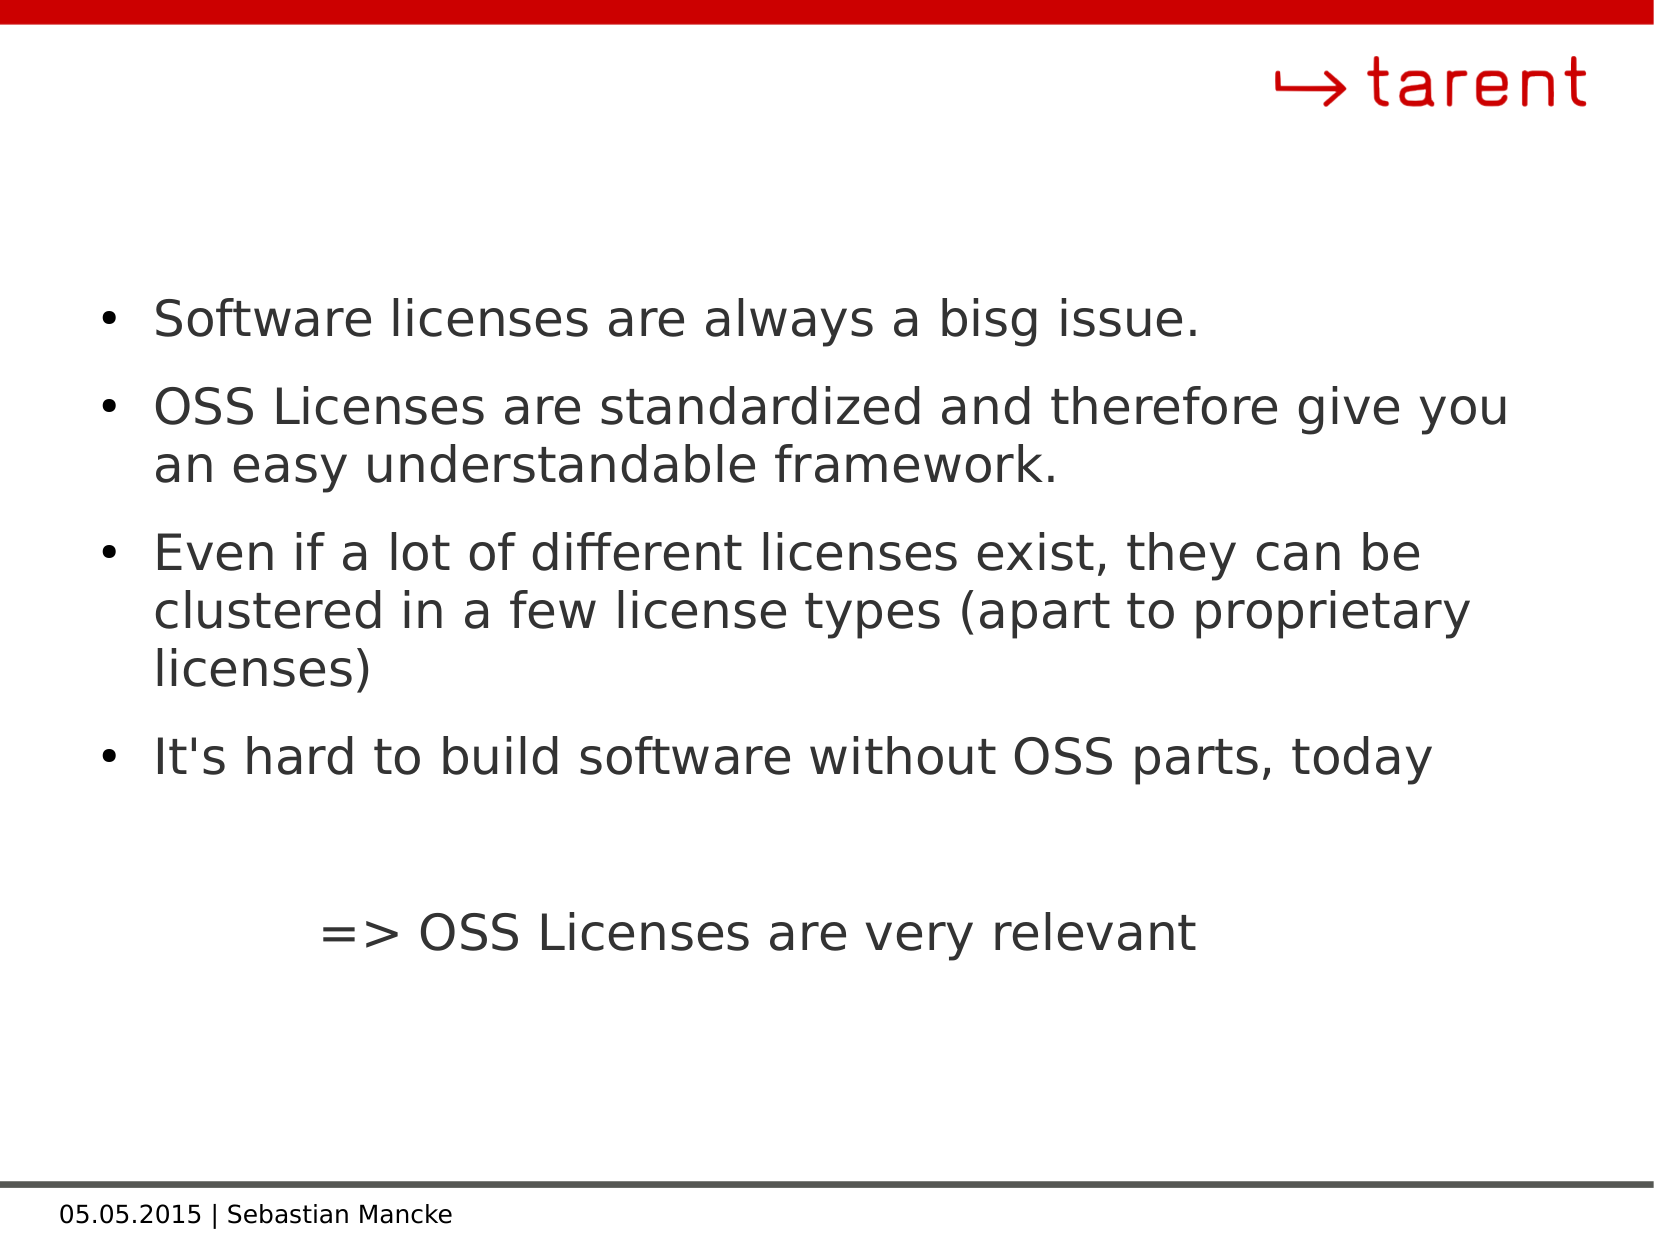

# Software licenses are always a bisg issue.
OSS Licenses are standardized and therefore give you an easy understandable framework.
Even if a lot of different licenses exist, they can be clustered in a few license types (apart to proprietary licenses)
It's hard to build software without OSS parts, today
=> OSS Licenses are very relevant